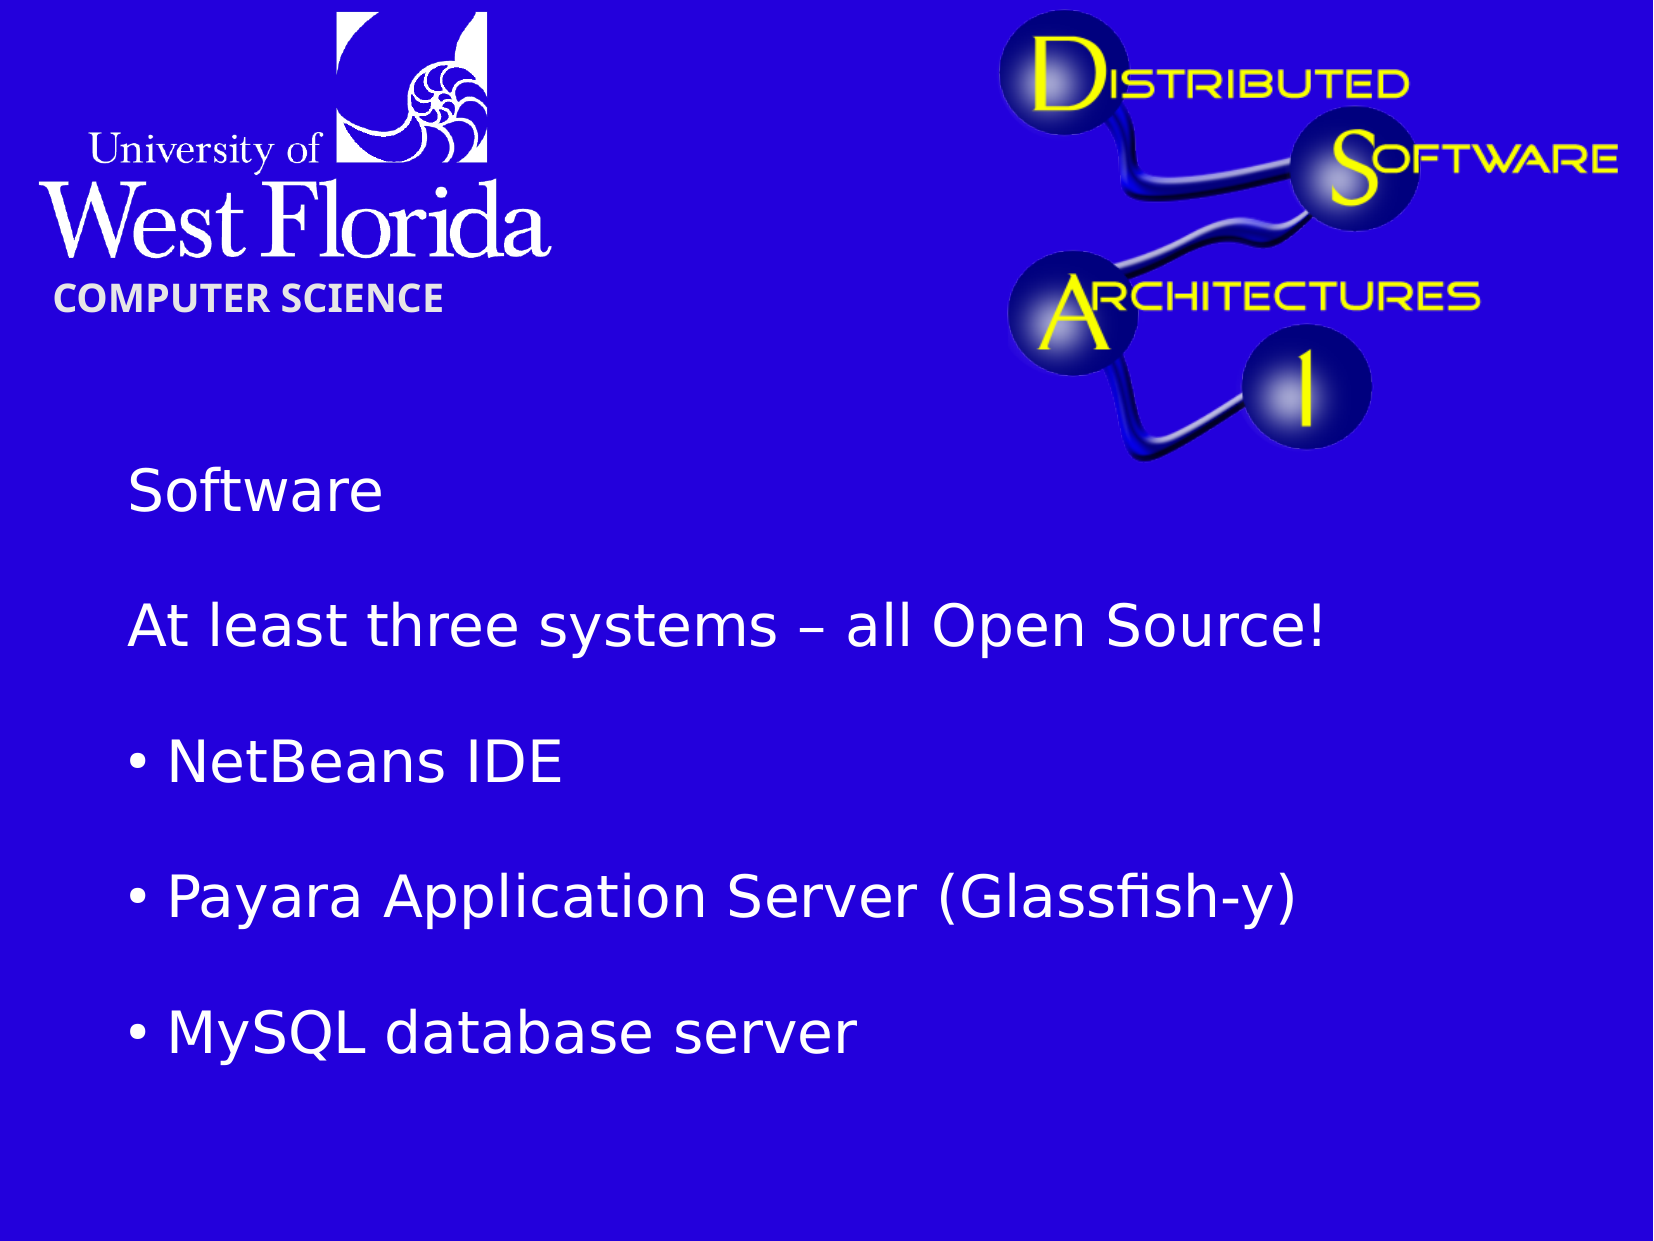

COMPUTER SCIENCE
Software
At least three systems – all Open Source!
 NetBeans IDE
 Payara Application Server (Glassfish-y)
 MySQL database server